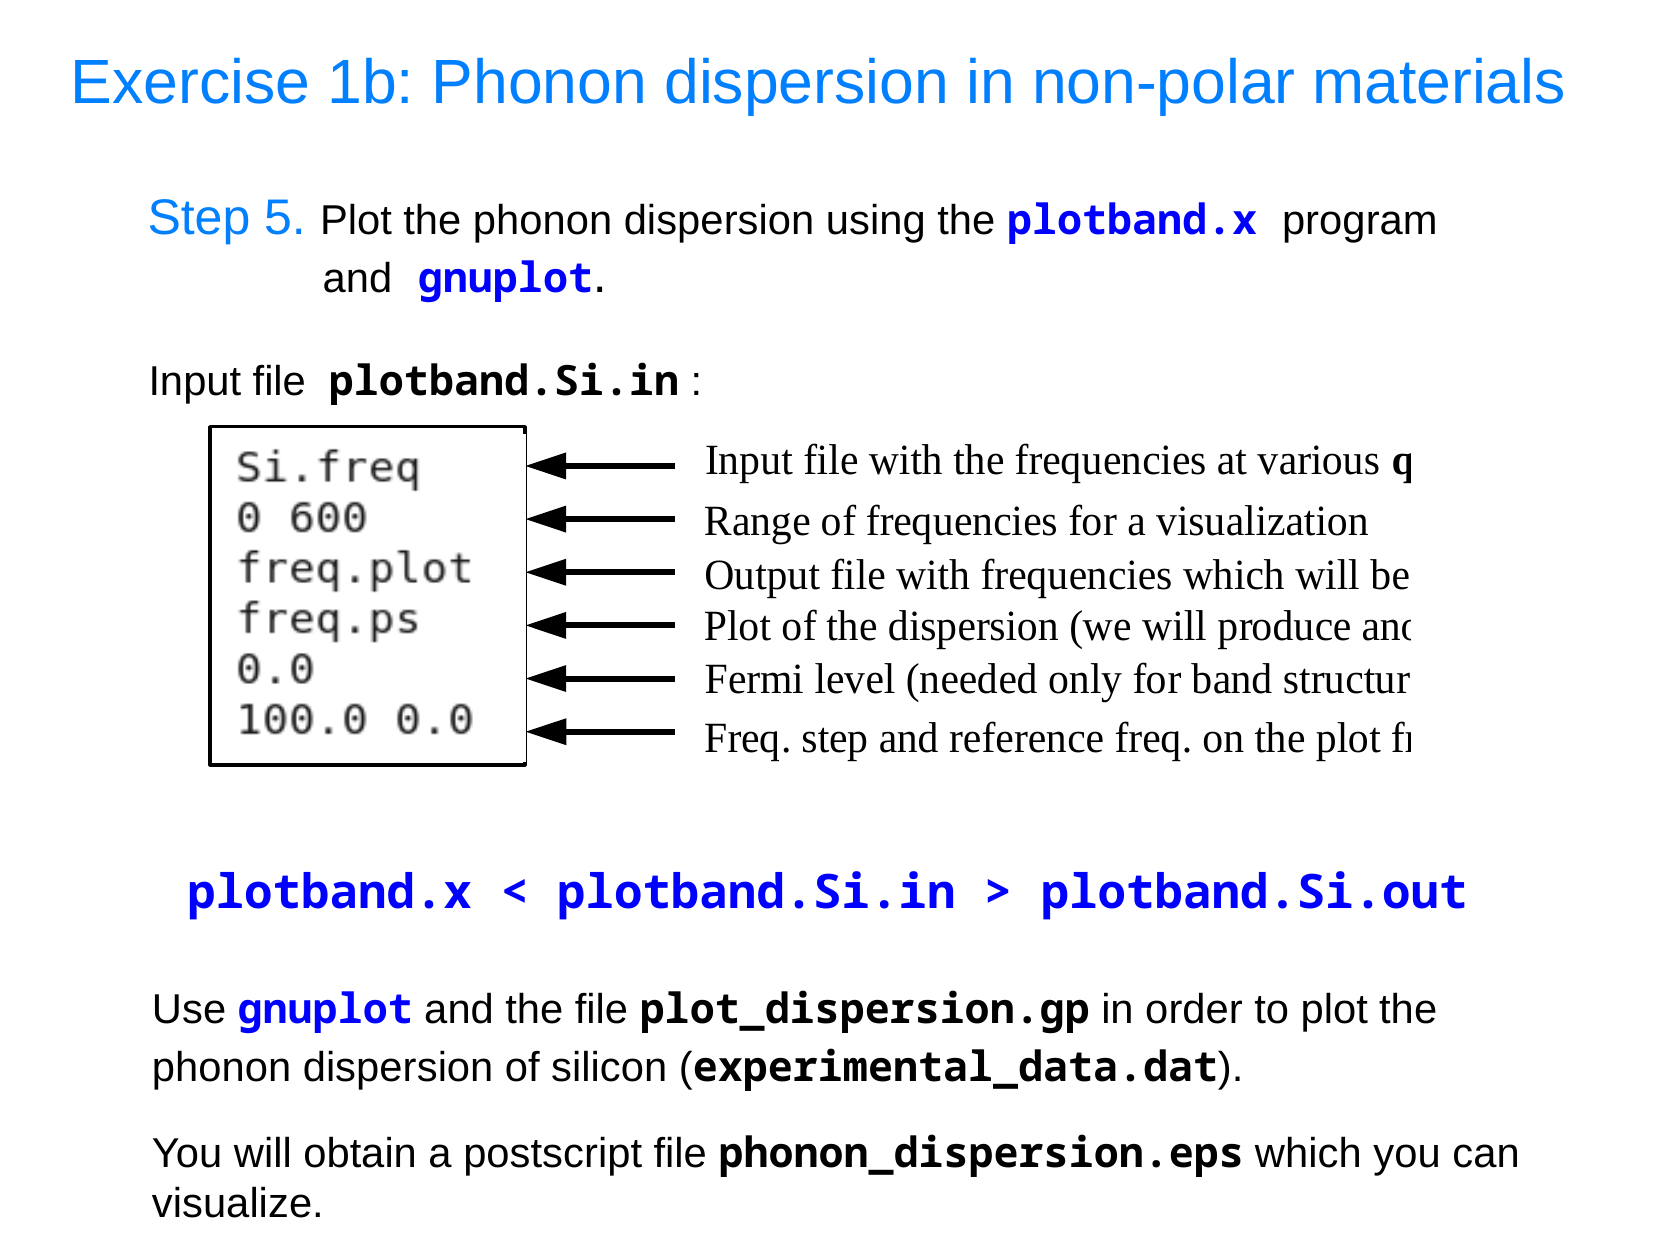

Exercise 1b: Phonon dispersion in non-polar materials
# Step 5. Plot the phonon dispersion using the plotband.x program and gnuplot.
Input file plotband.Si.in :
plotband.x < plotband.Si.in > plotband.Si.out
Use gnuplot and the file plot_dispersion.gp in order to plot the phonon dispersion of silicon (experimental_data.dat).
You will obtain a postscript file phonon_dispersion.eps which you can visualize.